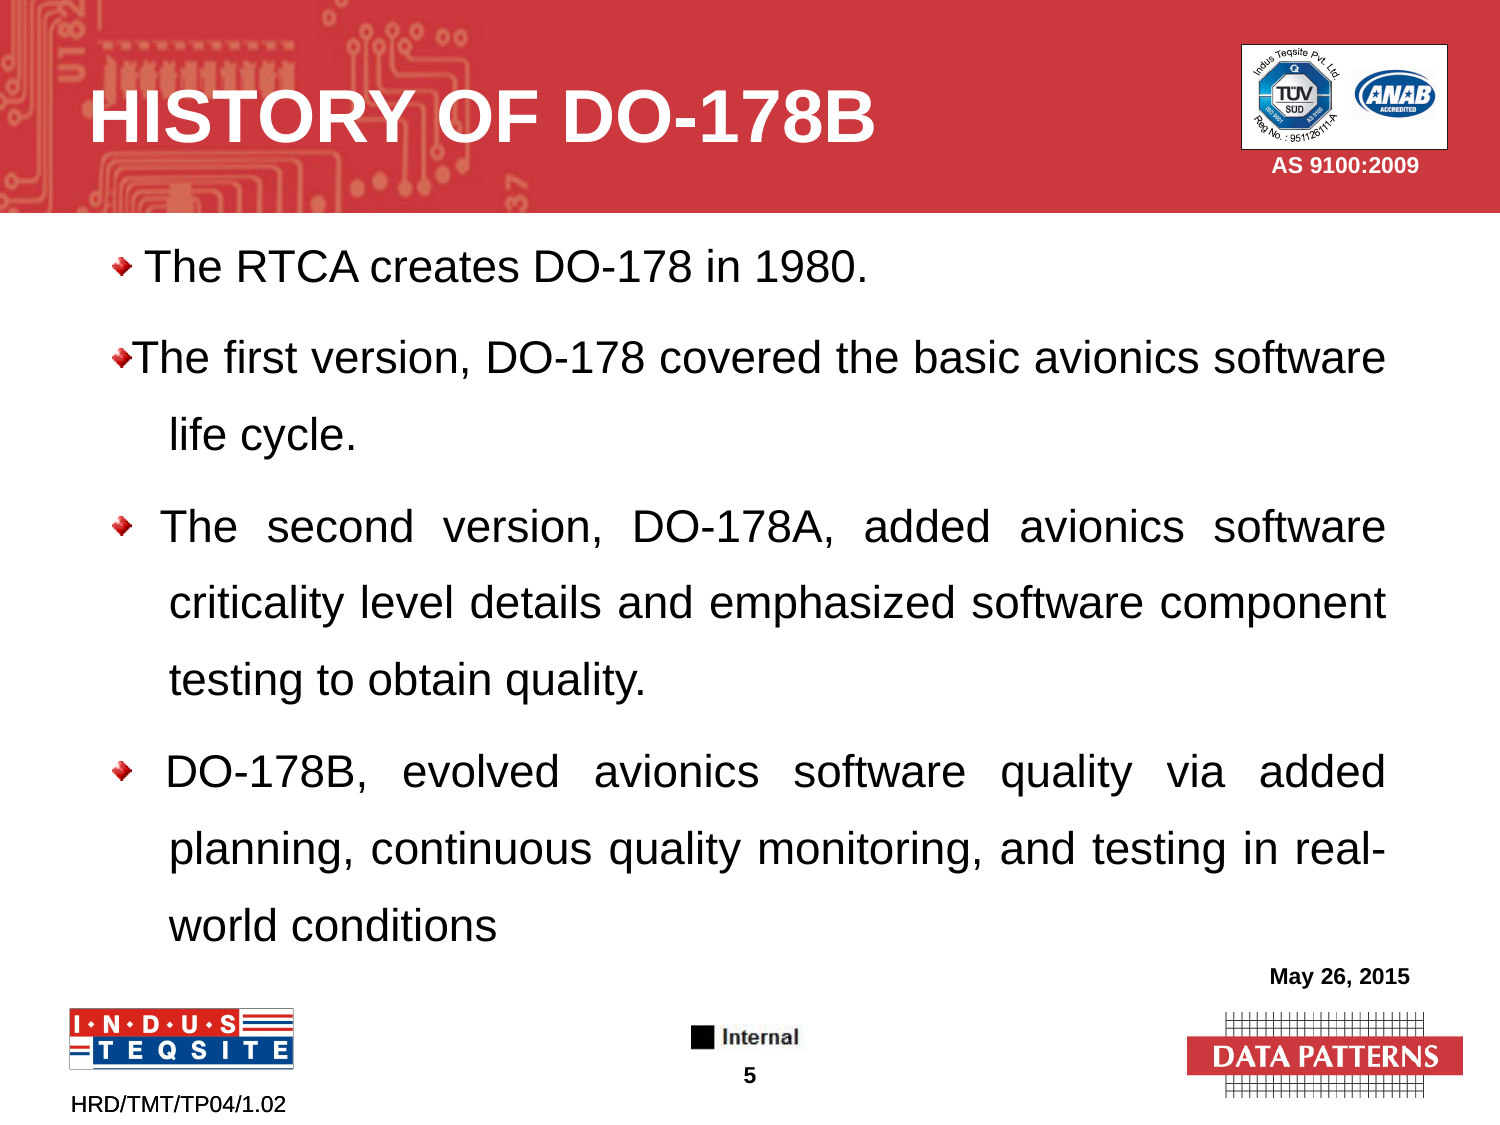

# HISTORY OF DO-178B
 The RTCA creates DO-178 in 1980.
The first version, DO-178 covered the basic avionics software life cycle.
 The second version, DO-178A, added avionics software criticality level details and emphasized software component testing to obtain quality.
 DO-178B, evolved avionics software quality via added planning, continuous quality monitoring, and testing in real-world conditions